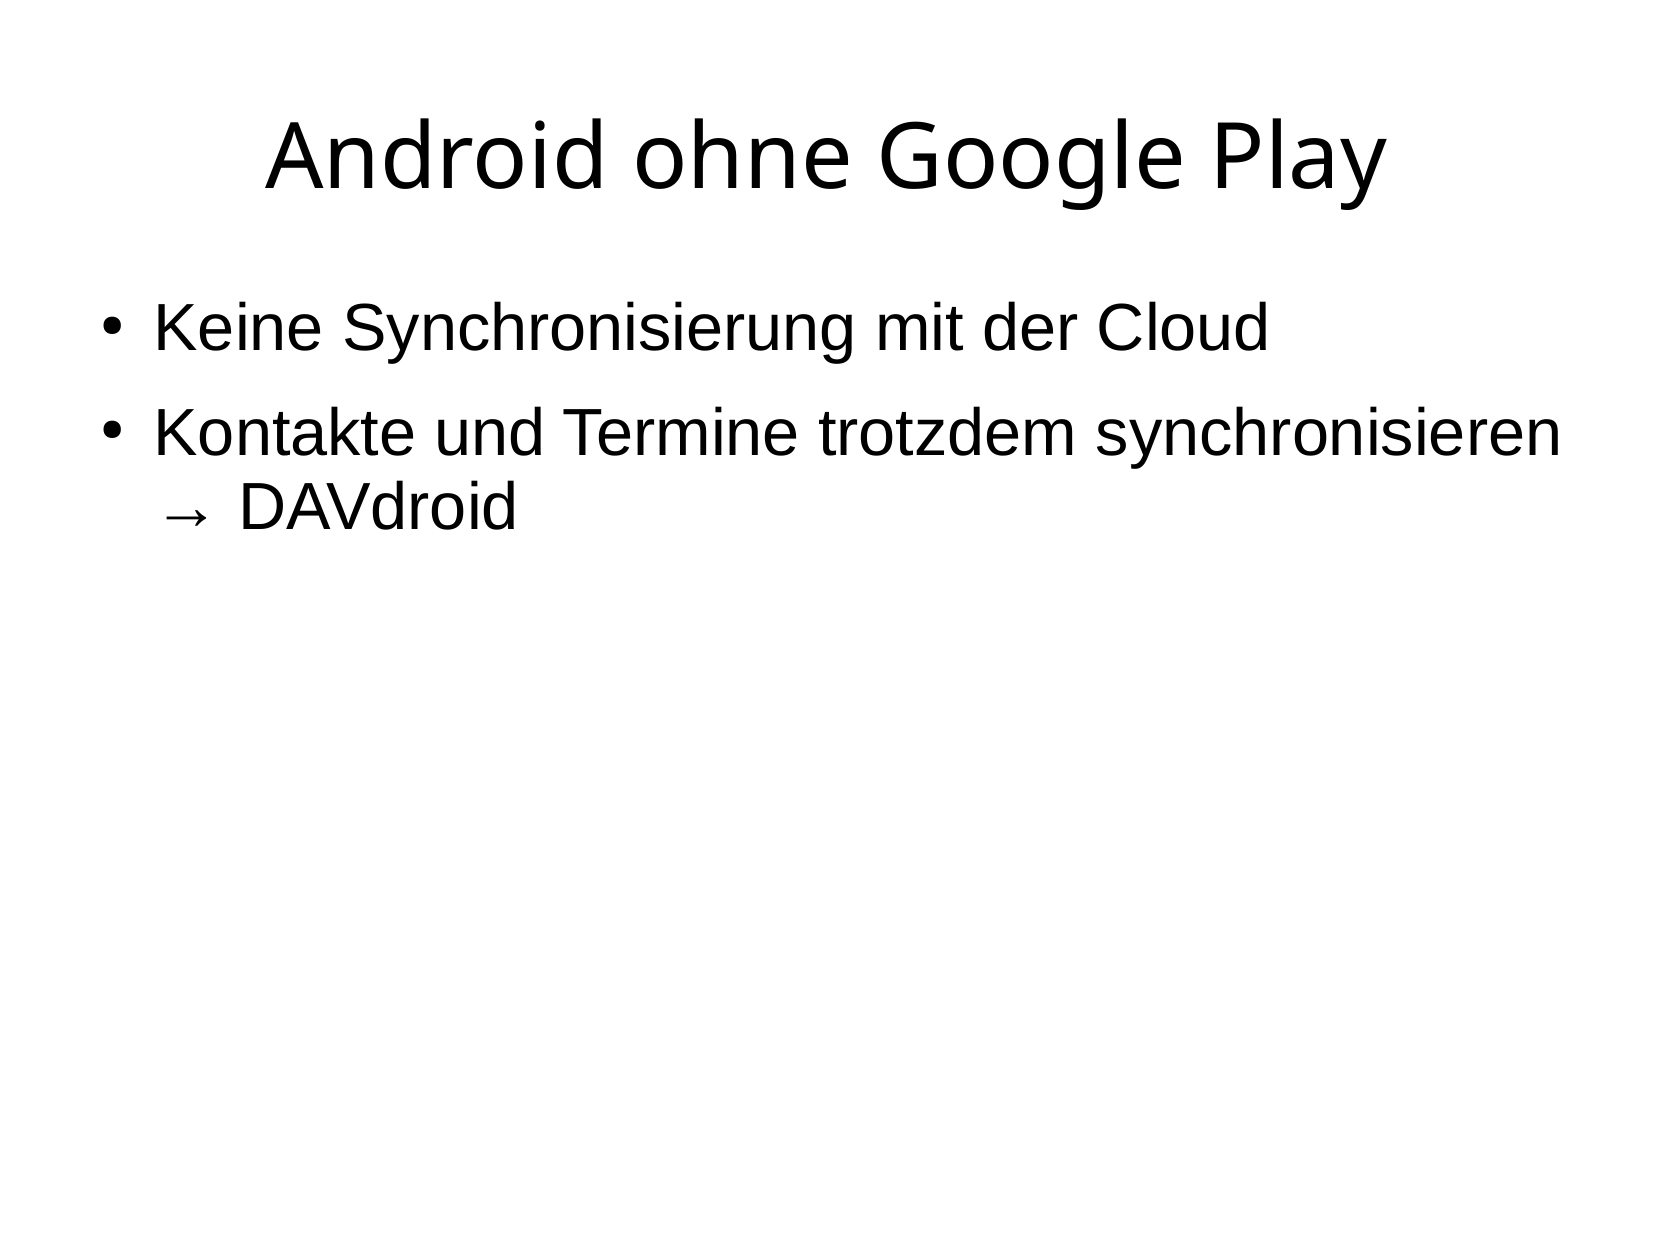

# Android ohne Google Play
Keine Synchronisierung mit der Cloud
Kontakte und Termine trotzdem synchronisieren → DAVdroid